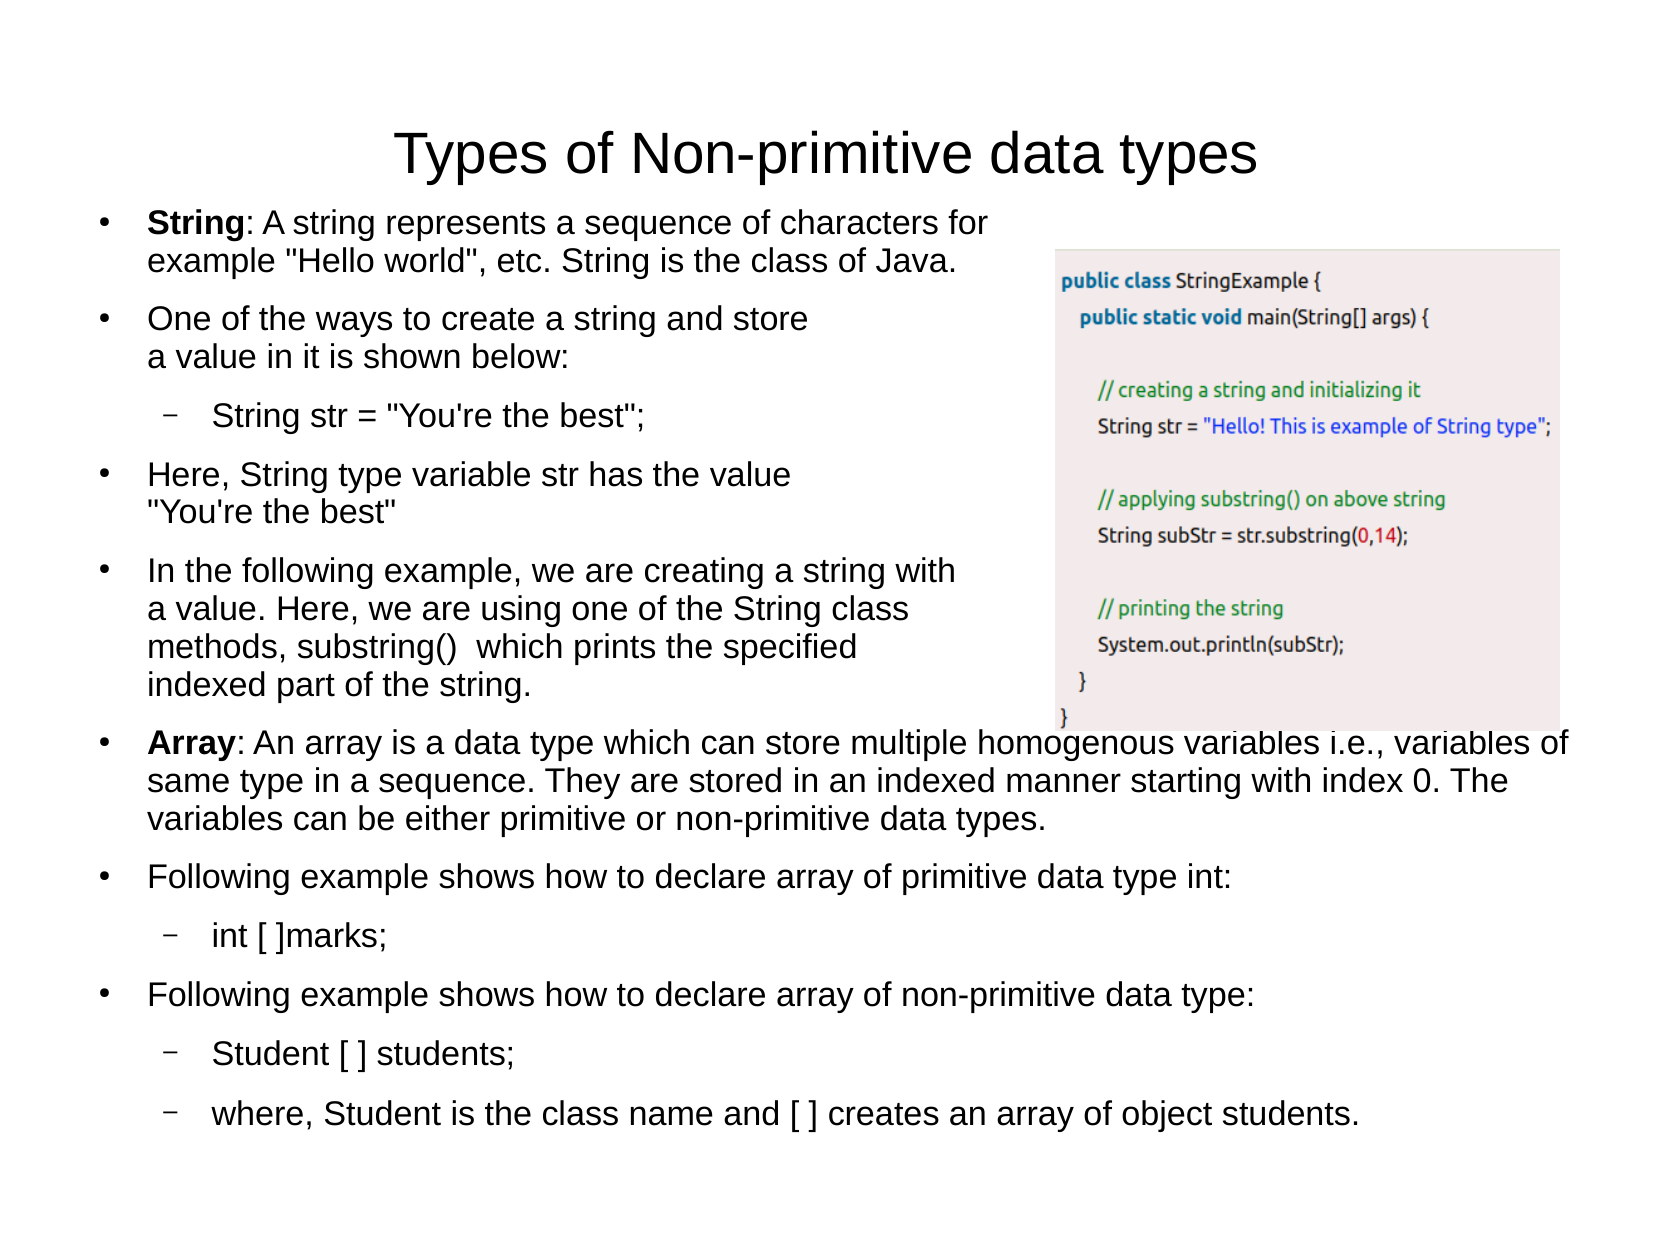

# Types of Non-primitive data types
String: A string represents a sequence of characters for
example "Hello world", etc. String is the class of Java.
One of the ways to create a string and store
a value in it is shown below:
String str = "You're the best";
Here, String type variable str has the value
"You're the best"
In the following example, we are creating a string with
a value. Here, we are using one of the String class
methods, substring() which prints the specified
indexed part of the string.
Array: An array is a data type which can store multiple homogenous variables i.e., variables of same type in a sequence. They are stored in an indexed manner starting with index 0. The variables can be either primitive or non-primitive data types.
Following example shows how to declare array of primitive data type int:
int [ ]marks;
Following example shows how to declare array of non-primitive data type:
Student [ ] students;
where, Student is the class name and [ ] creates an array of object students.